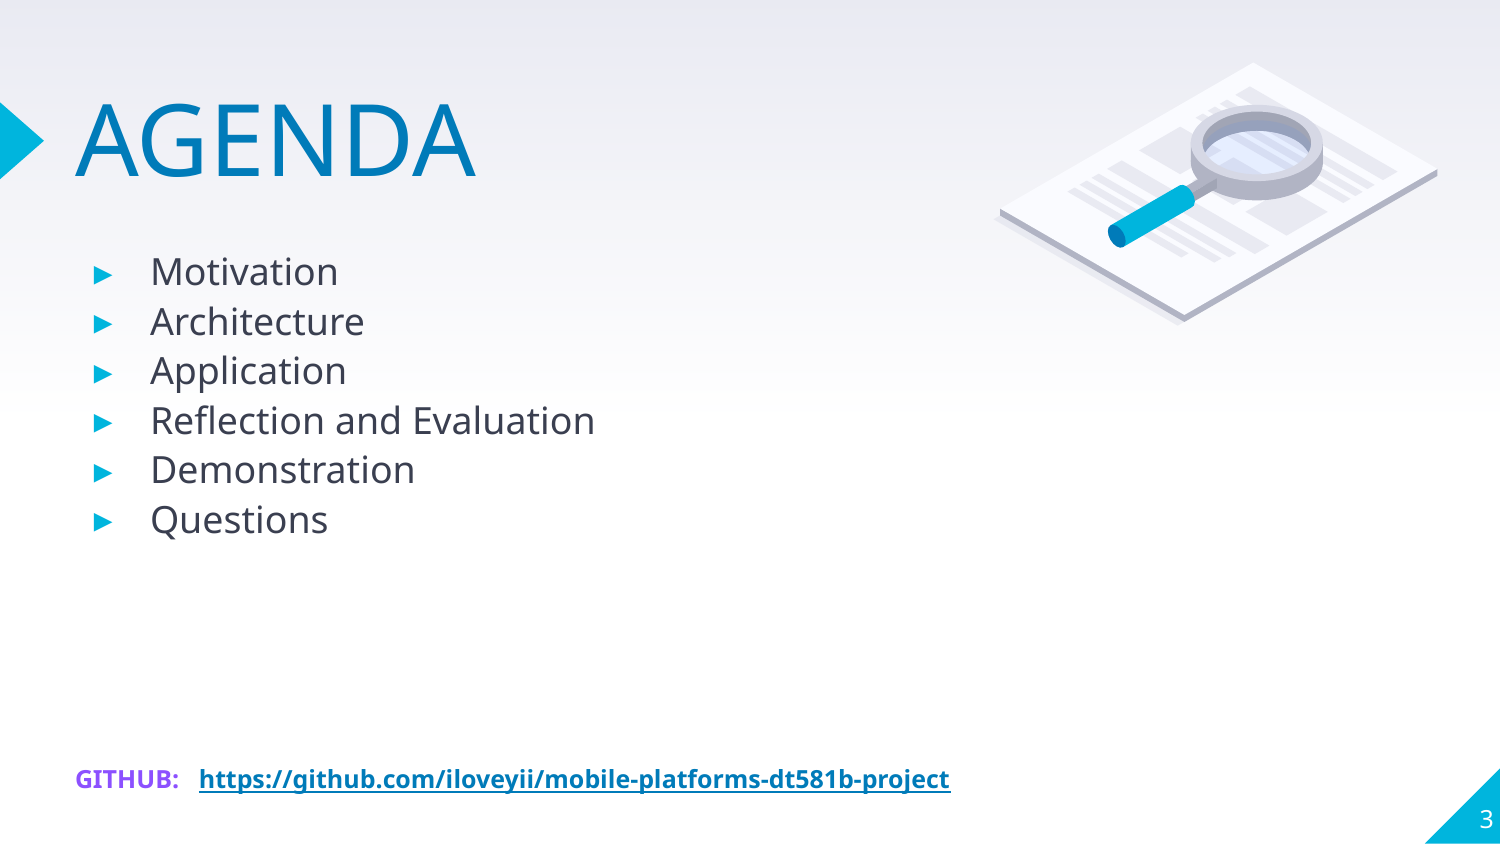

# AGENDA
Motivation
Architecture
Application
Reflection and Evaluation
Demonstration
Questions
GITHUB: https://github.com/iloveyii/mobile-platforms-dt581b-project